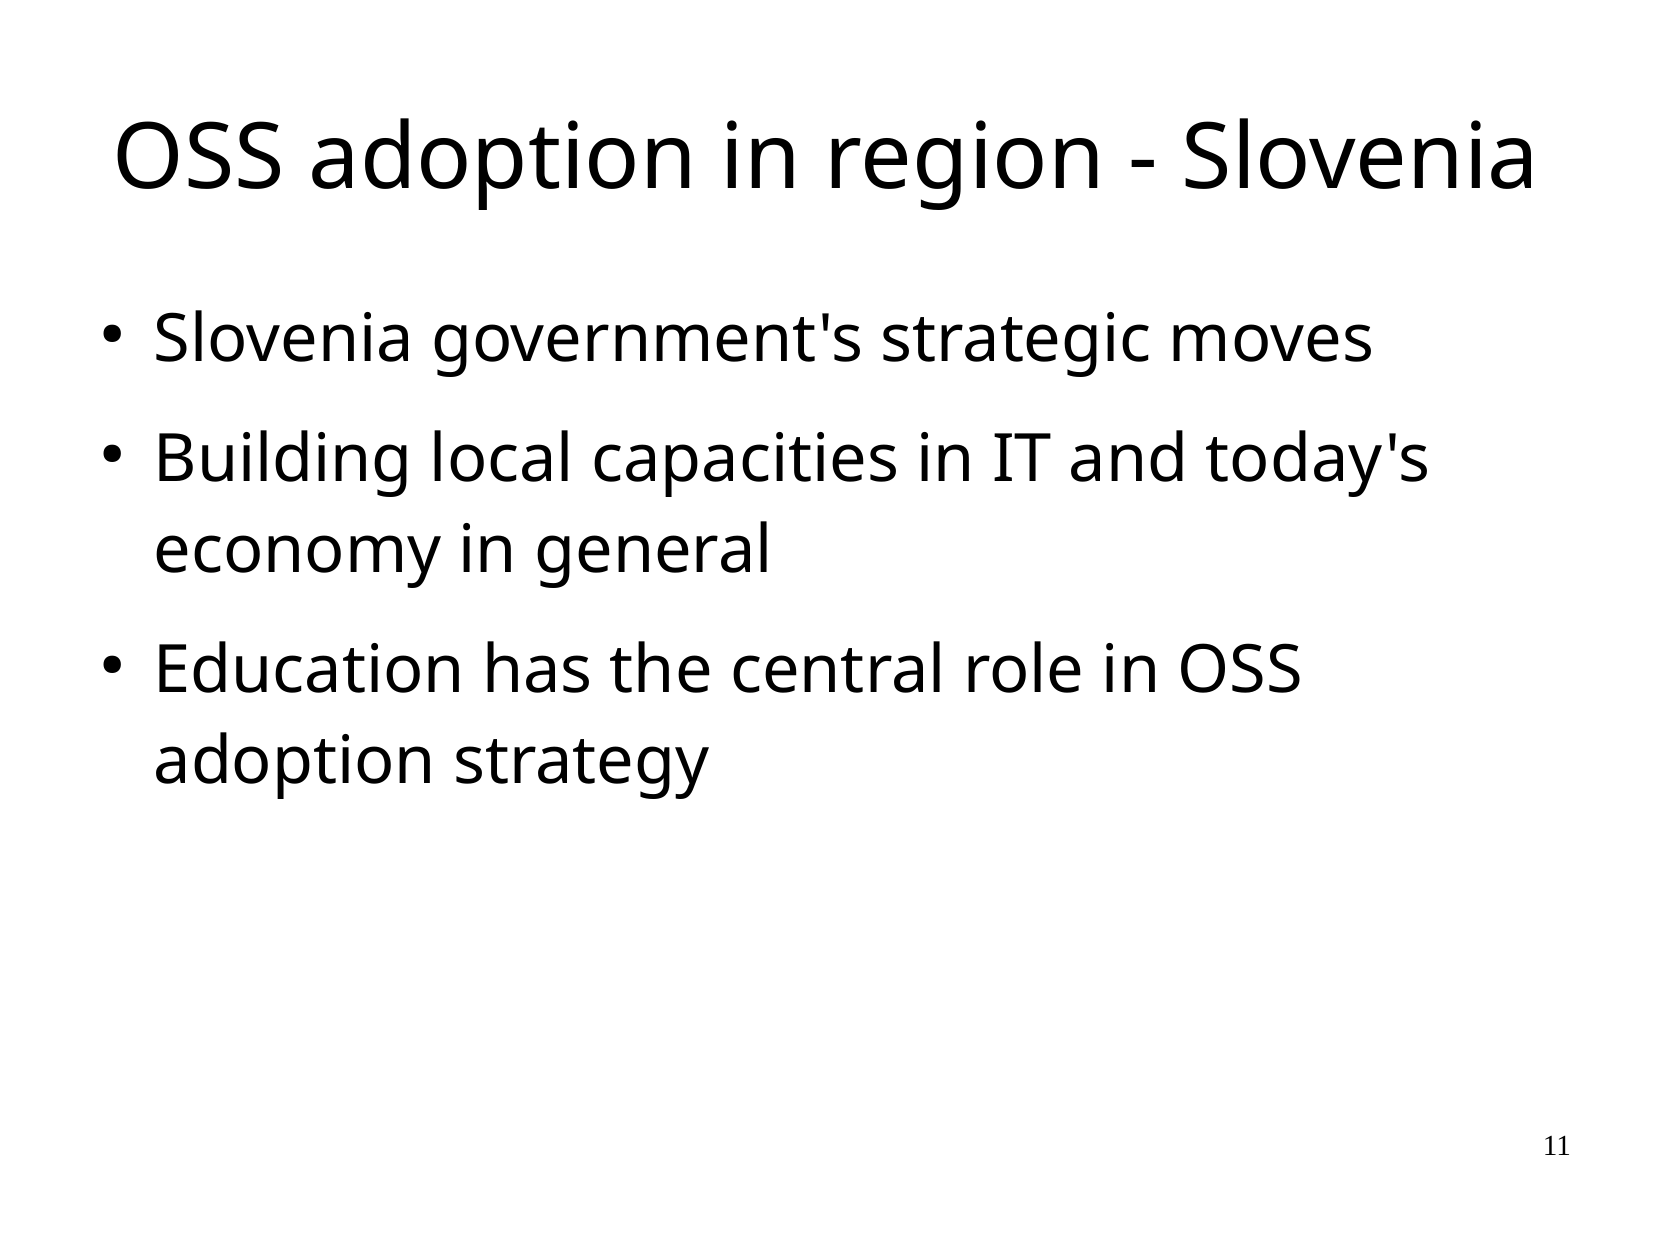

# OSS adoption in region - Slovenia
Slovenia government's strategic moves
Building local capacities in IT and today's economy in general
Education has the central role in OSS adoption strategy
11